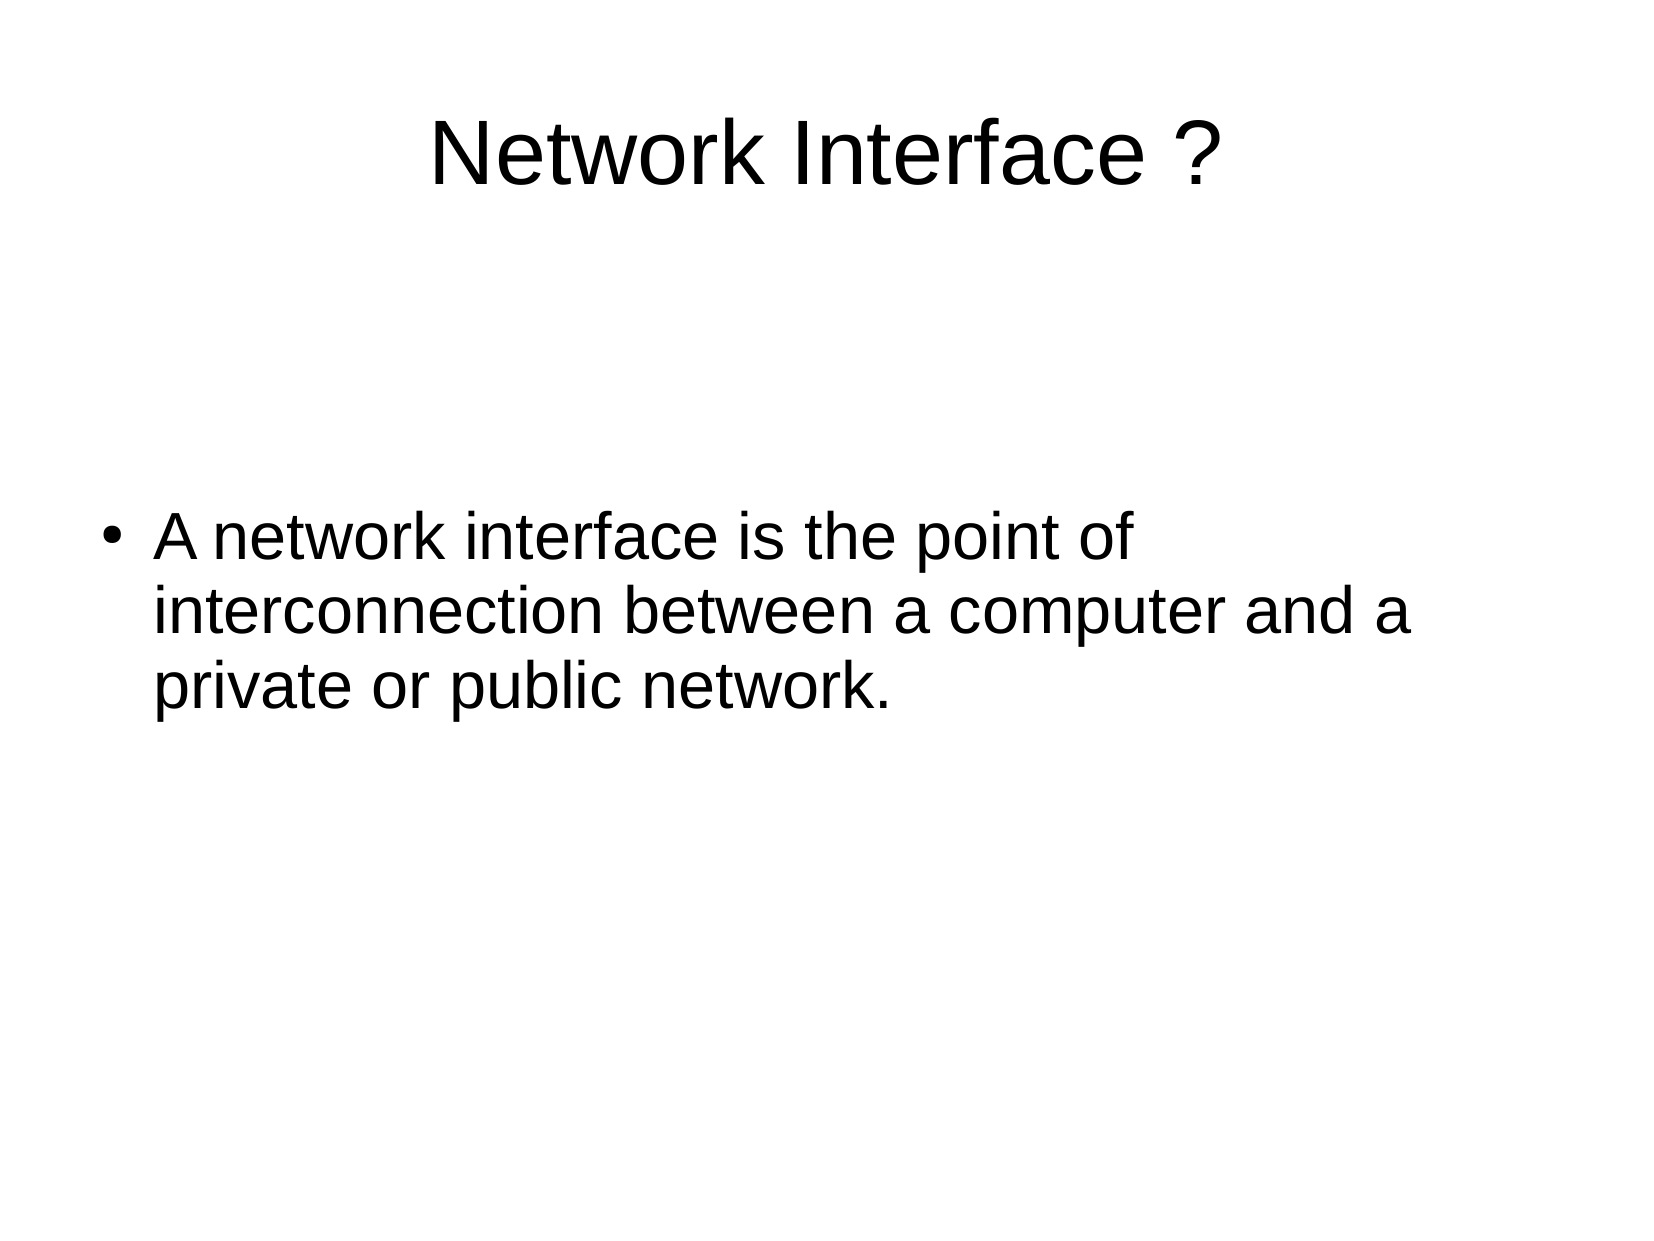

# Network Interface ?
A network interface is the point of interconnection between a computer and a private or public network.